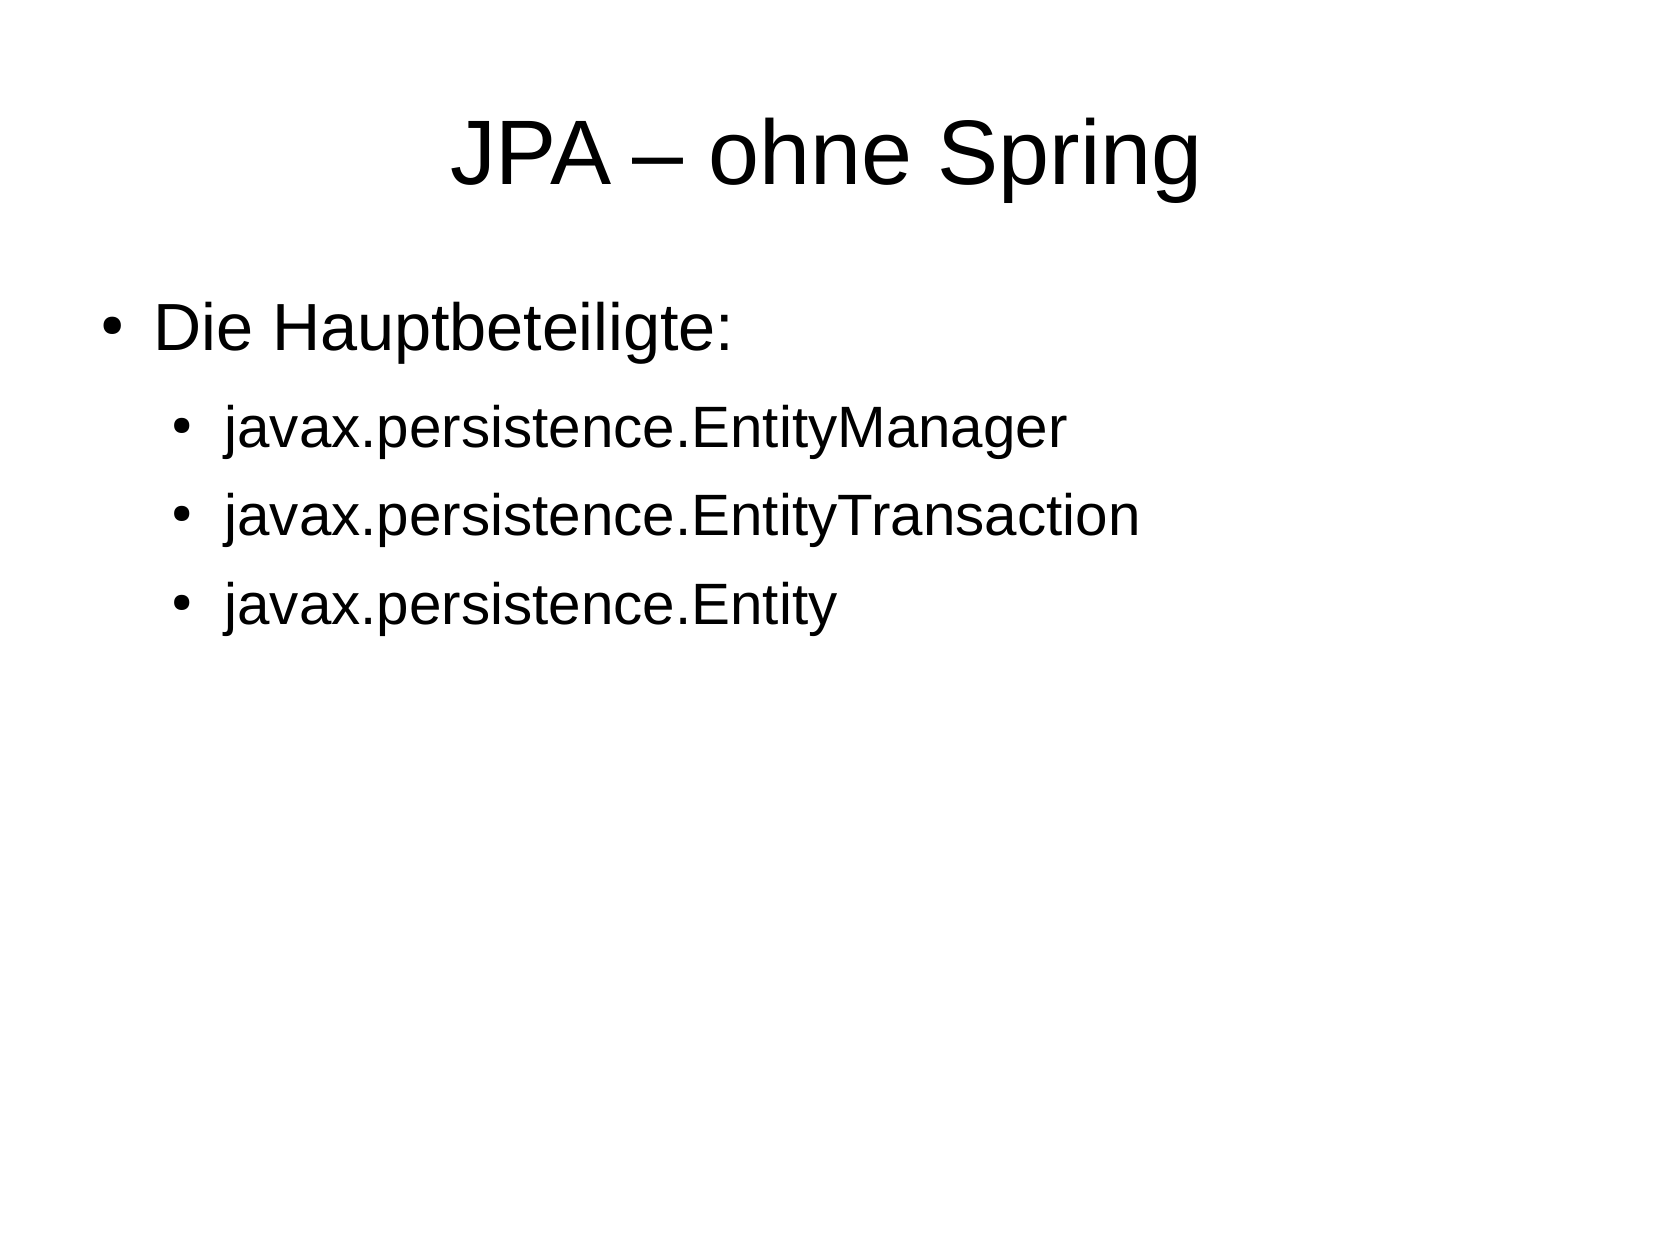

# JPA – ohne Spring
Die Hauptbeteiligte:
javax.persistence.EntityManager
javax.persistence.EntityTransaction
javax.persistence.Entity